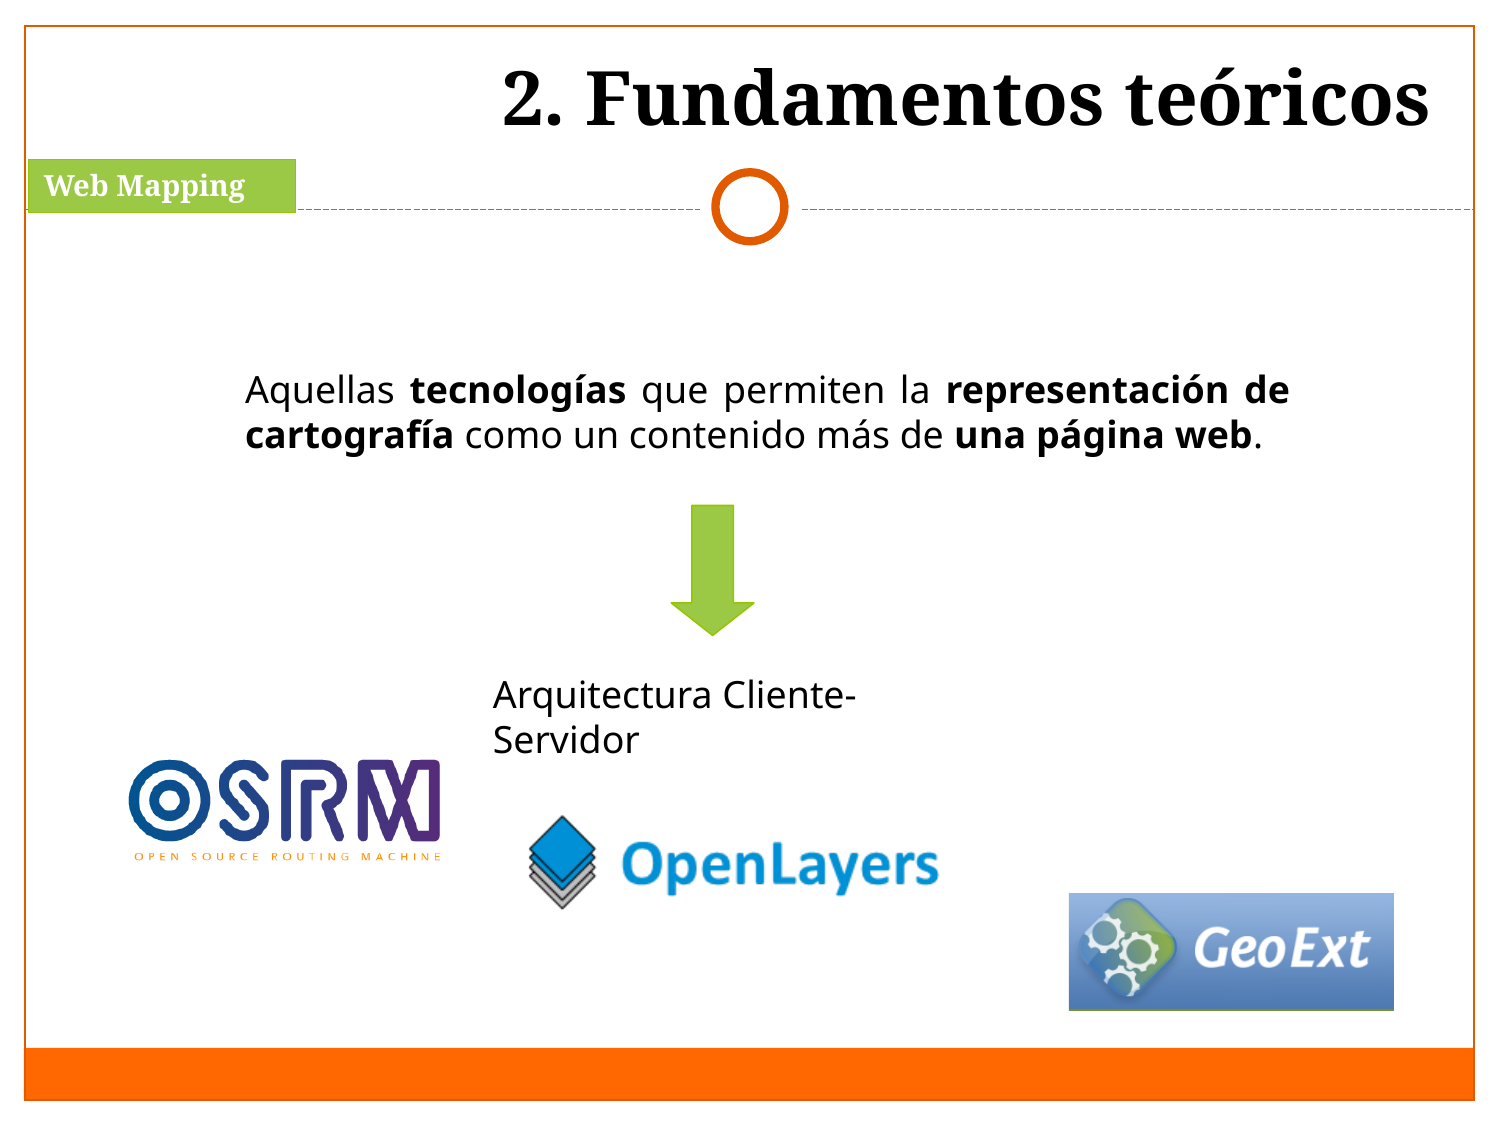

2. Fundamentos teóricos
Web Mapping
Aquellas tecnologías que permiten la representación de cartografía como un contenido más de una página web.
Arquitectura Cliente-Servidor